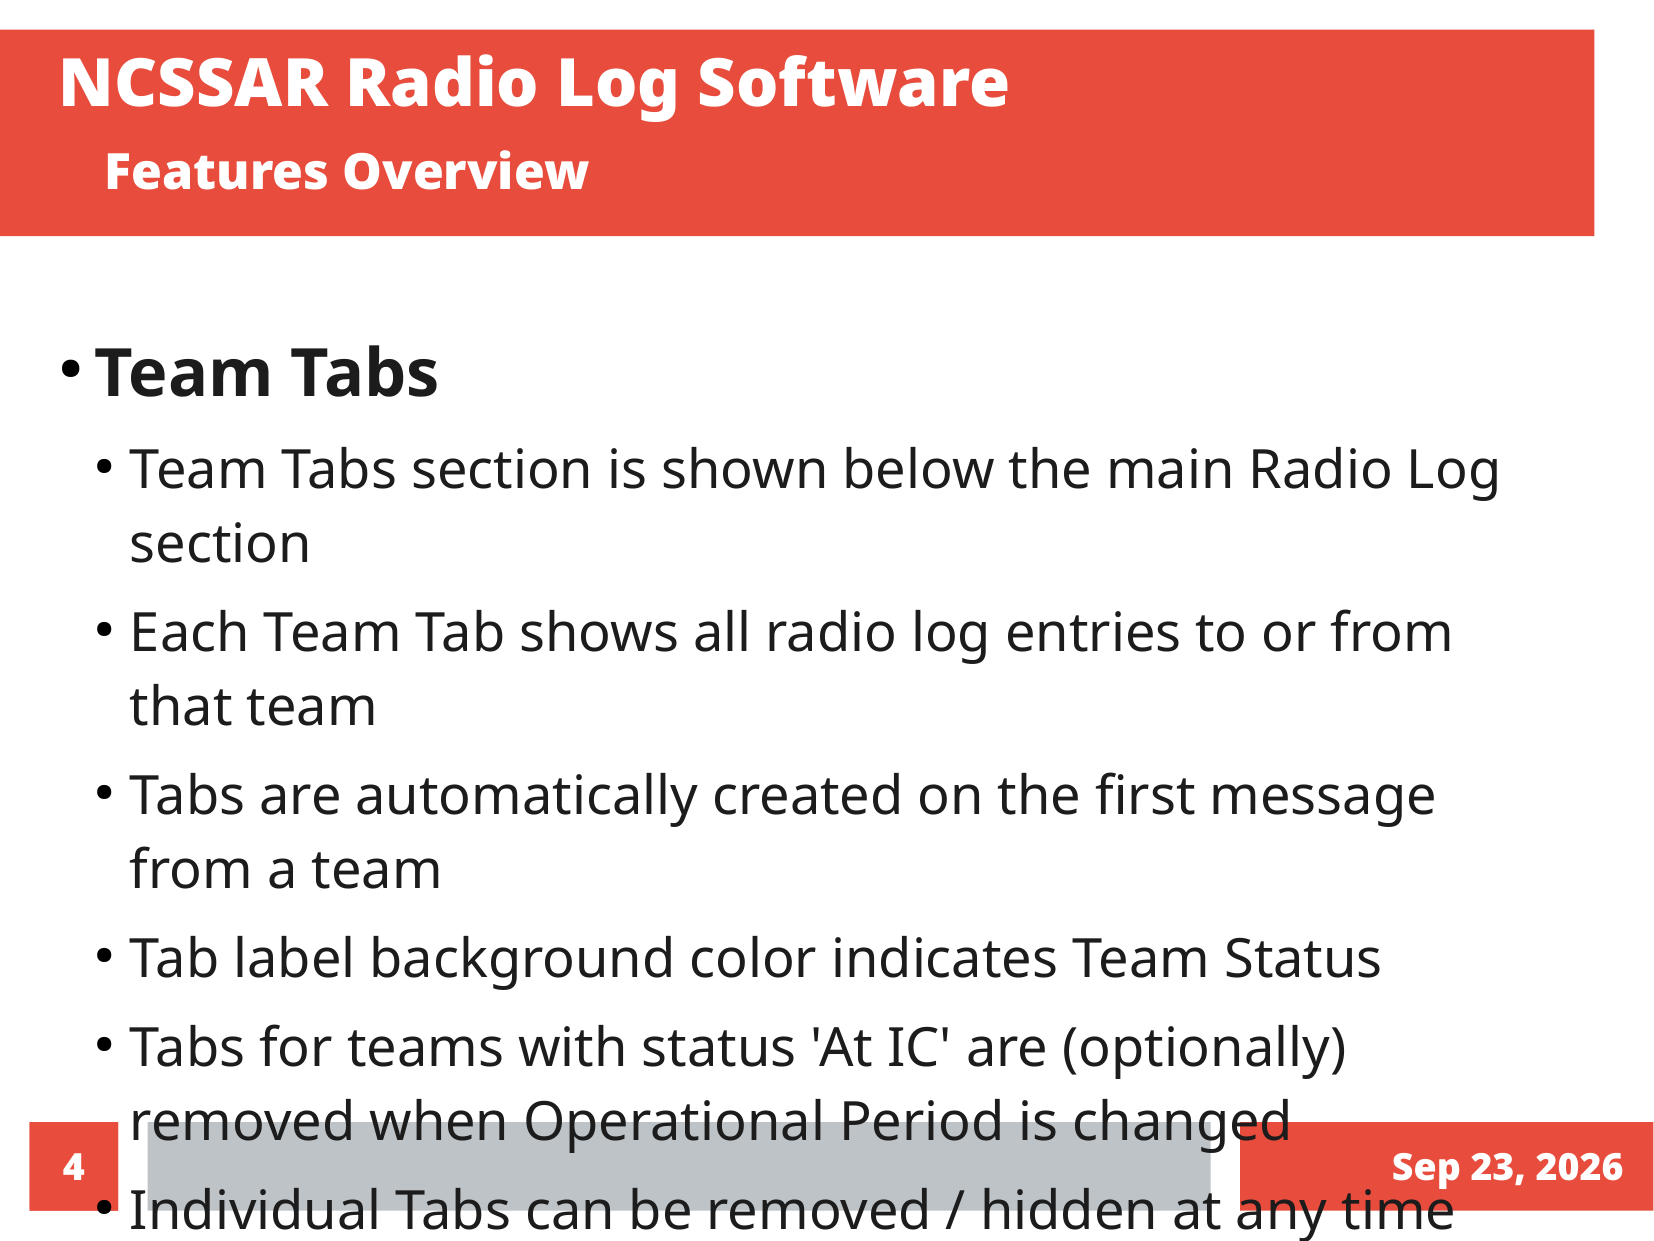

# NCSSAR Radio Log Software Features Overview
Team Tabs
Team Tabs section is shown below the main Radio Log section
Each Team Tab shows all radio log entries to or from that team
Tabs are automatically created on the first message from a team
Tab label background color indicates Team Status
Tabs for teams with status 'At IC' are (optionally) removed when Operational Period is changed
Individual Tabs can be removed / hidden at any time
Tab contents can be printed separately
4